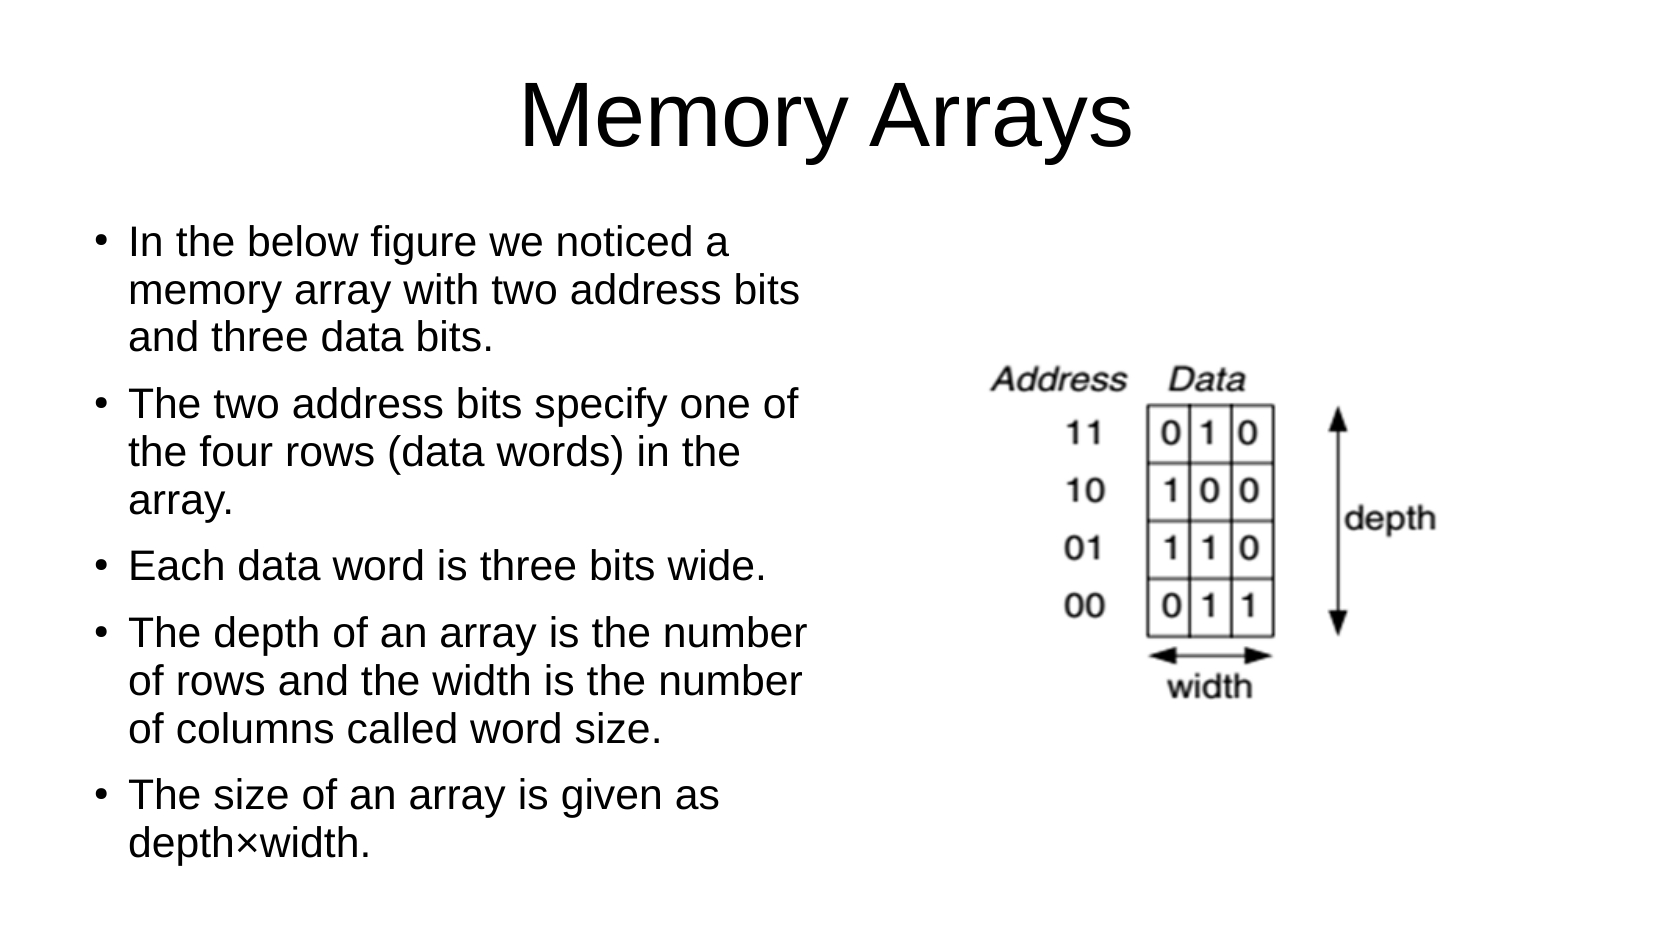

# Memory Arrays
In the below figure we noticed a memory array with two address bits and three data bits.
The two address bits specify one of the four rows (data words) in the array.
Each data word is three bits wide.
The depth of an array is the number of rows and the width is the number of columns called word size.
The size of an array is given as depth×width.